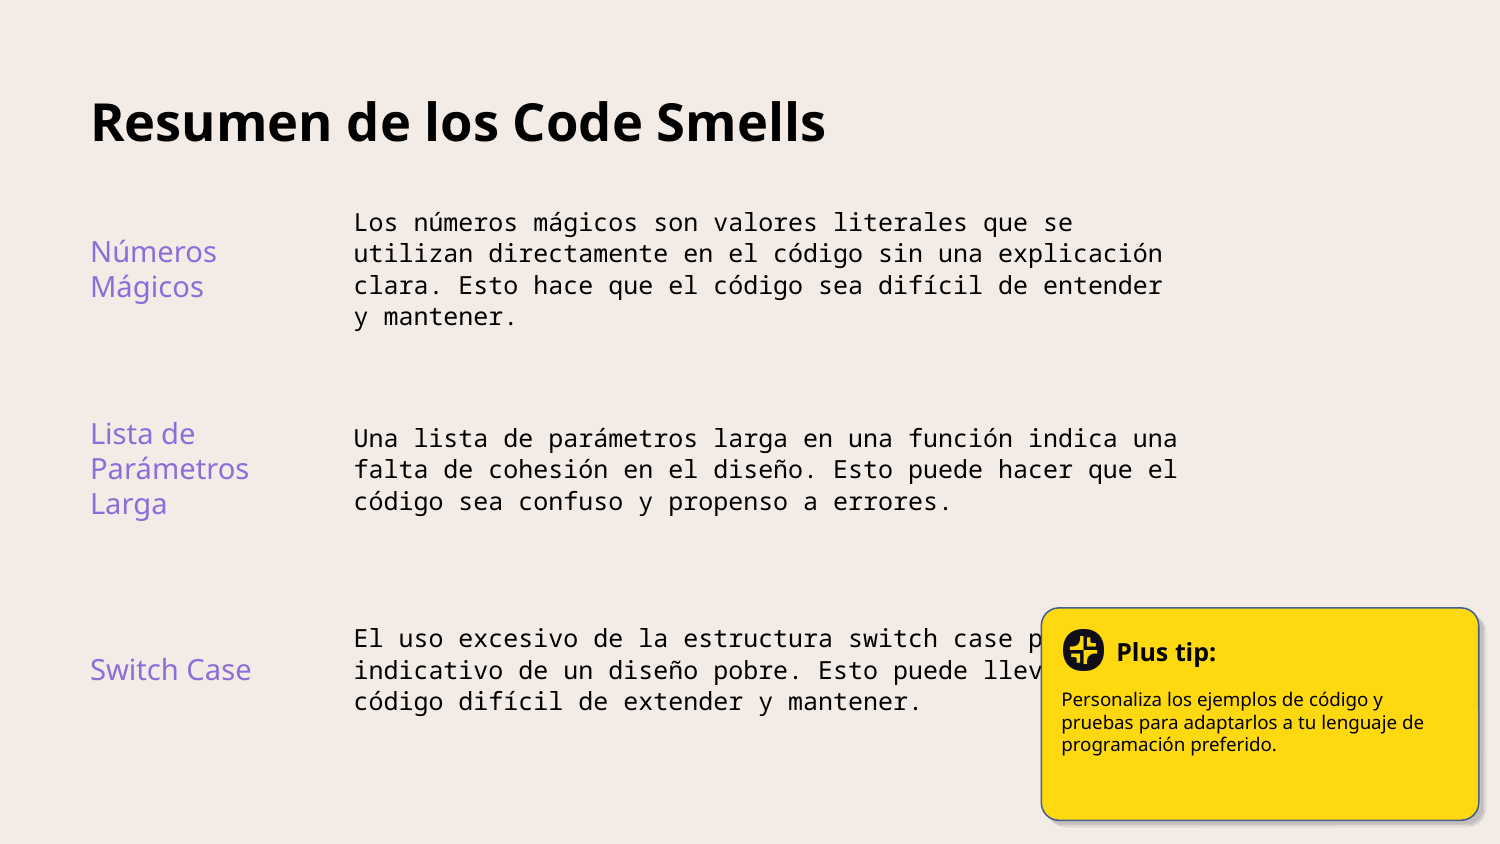

# Resumen de los Code Smells
Números Mágicos
Los números mágicos son valores literales que se utilizan directamente en el código sin una explicación clara. Esto hace que el código sea difícil de entender y mantener.
Lista de Parámetros Larga
Una lista de parámetros larga en una función indica una falta de cohesión en el diseño. Esto puede hacer que el código sea confuso y propenso a errores.
Switch Case
El uso excesivo de la estructura switch case puede ser indicativo de un diseño pobre. Esto puede llevar a un código difícil de extender y mantener.
Personaliza los ejemplos de código y pruebas para adaptarlos a tu lenguaje de programación preferido.
Plus tip: